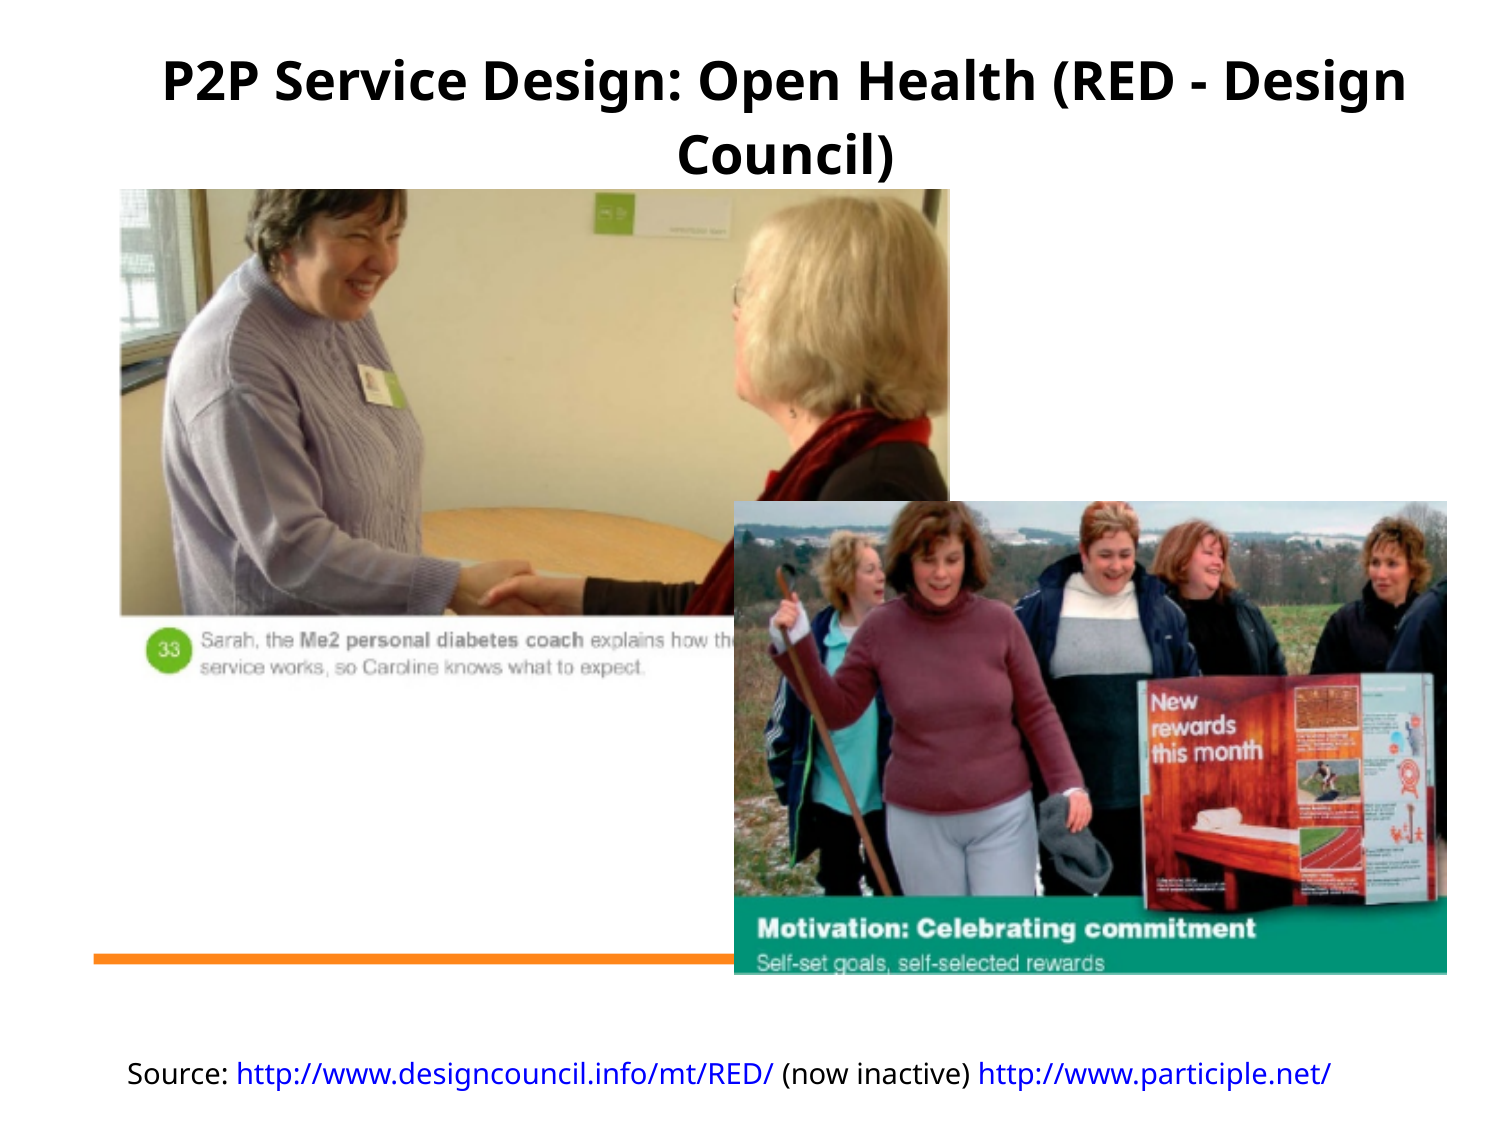

# P2P Service Design: Open Health (RED - Design Council)
First p2p public services by design (2004-2006)
Source: http://www.designcouncil.info/mt/RED/ (now inactive) http://www.participle.net/